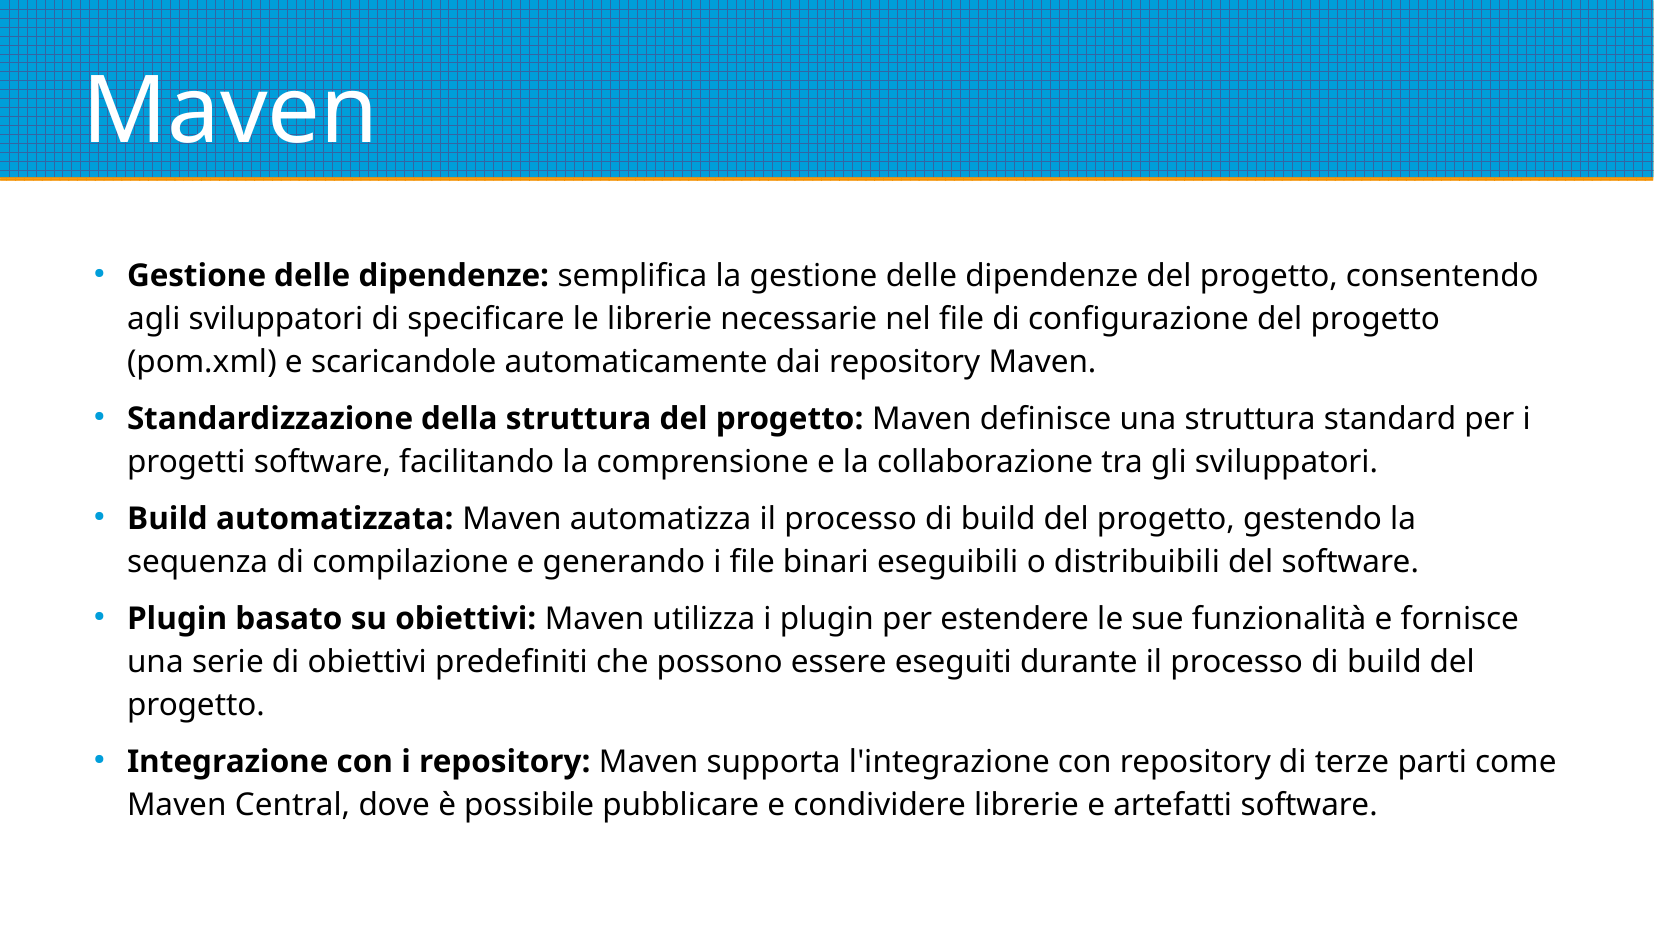

# Maven
Gestione delle dipendenze: semplifica la gestione delle dipendenze del progetto, consentendo agli sviluppatori di specificare le librerie necessarie nel file di configurazione del progetto (pom.xml) e scaricandole automaticamente dai repository Maven.
Standardizzazione della struttura del progetto: Maven definisce una struttura standard per i progetti software, facilitando la comprensione e la collaborazione tra gli sviluppatori.
Build automatizzata: Maven automatizza il processo di build del progetto, gestendo la sequenza di compilazione e generando i file binari eseguibili o distribuibili del software.
Plugin basato su obiettivi: Maven utilizza i plugin per estendere le sue funzionalità e fornisce una serie di obiettivi predefiniti che possono essere eseguiti durante il processo di build del progetto.
Integrazione con i repository: Maven supporta l'integrazione con repository di terze parti come Maven Central, dove è possibile pubblicare e condividere librerie e artefatti software.